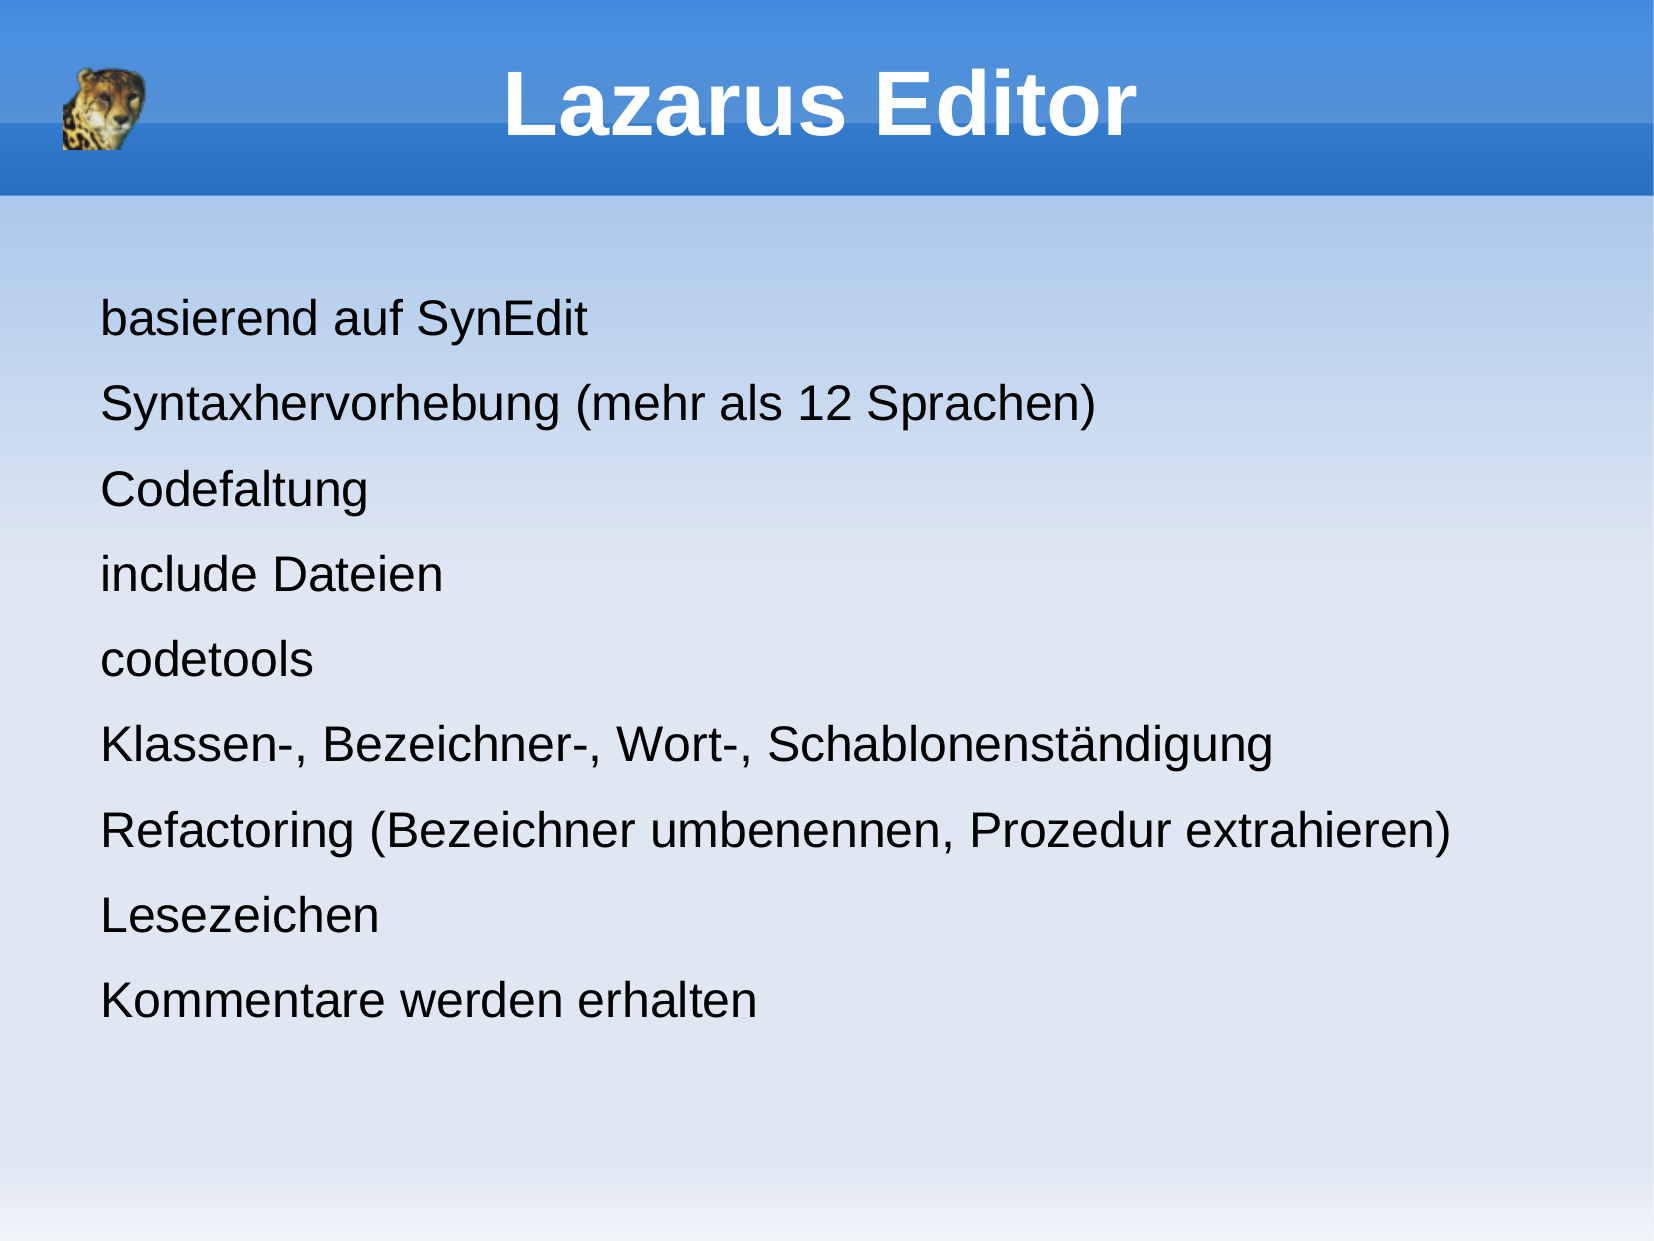

# Lazarus Editor
basierend auf SynEdit
Syntaxhervorhebung (mehr als 12 Sprachen)
Codefaltung
include Dateien
codetools
Klassen-, Bezeichner-, Wort-, Schablonenständigung
Refactoring (Bezeichner umbenennen, Prozedur extrahieren)
Lesezeichen
Kommentare werden erhalten